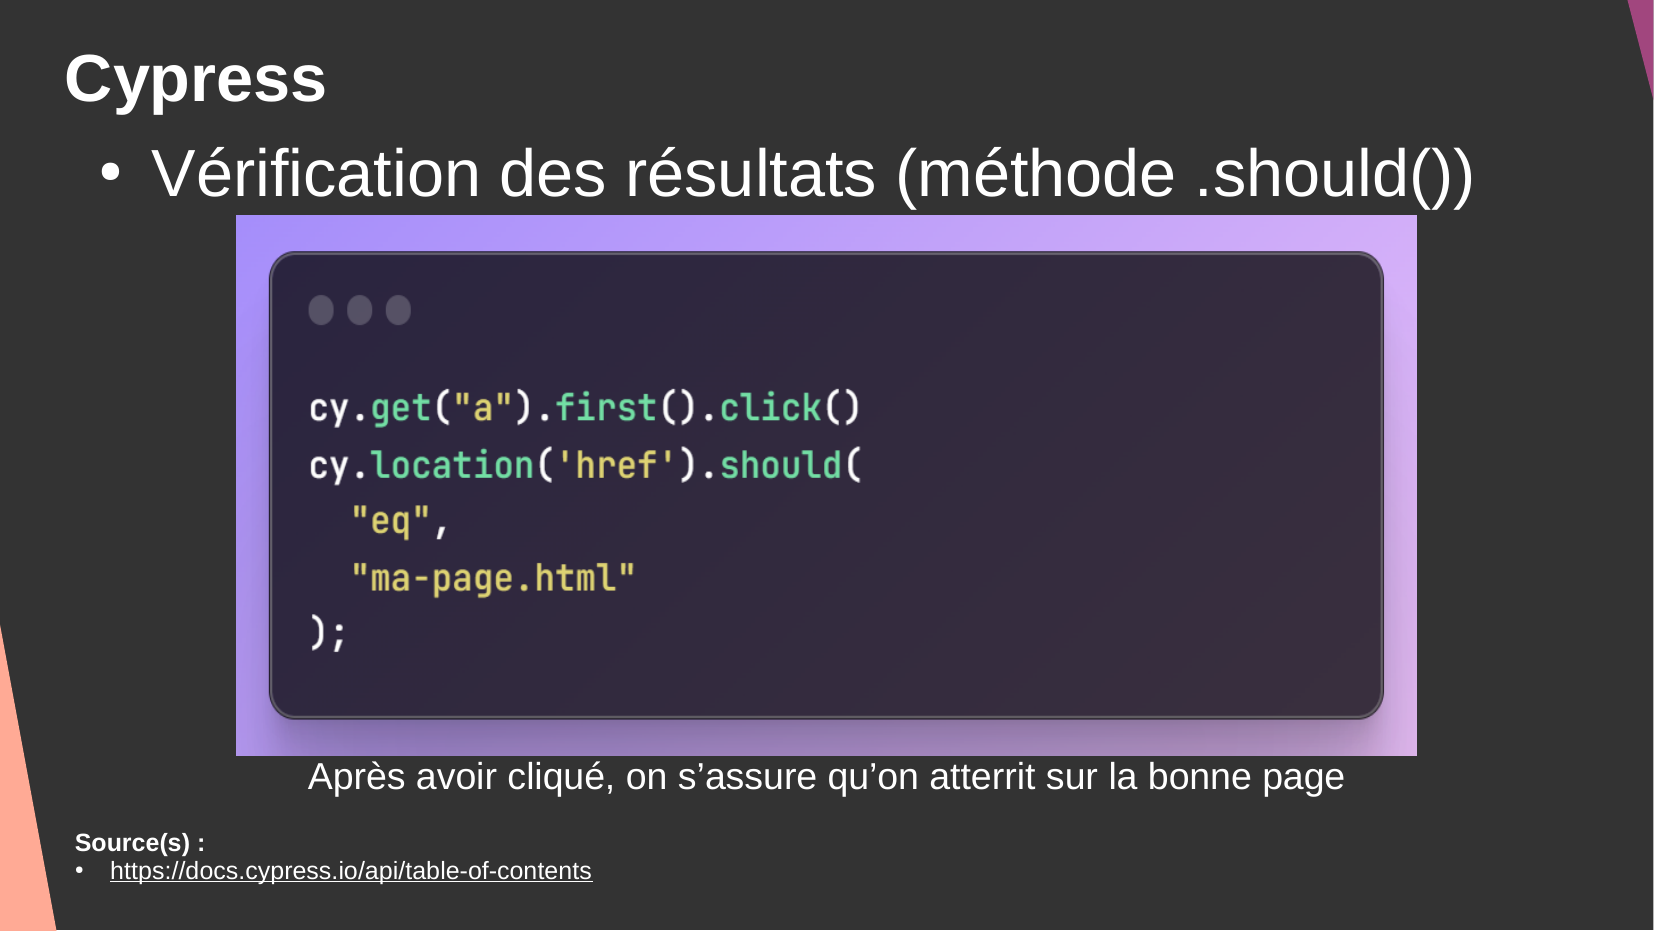

# Cypress
Vérification des résultats (méthode .should())
Après avoir cliqué, on s’assure qu’on atterrit sur la bonne page
Source(s) :
https://docs.cypress.io/api/table-of-contents